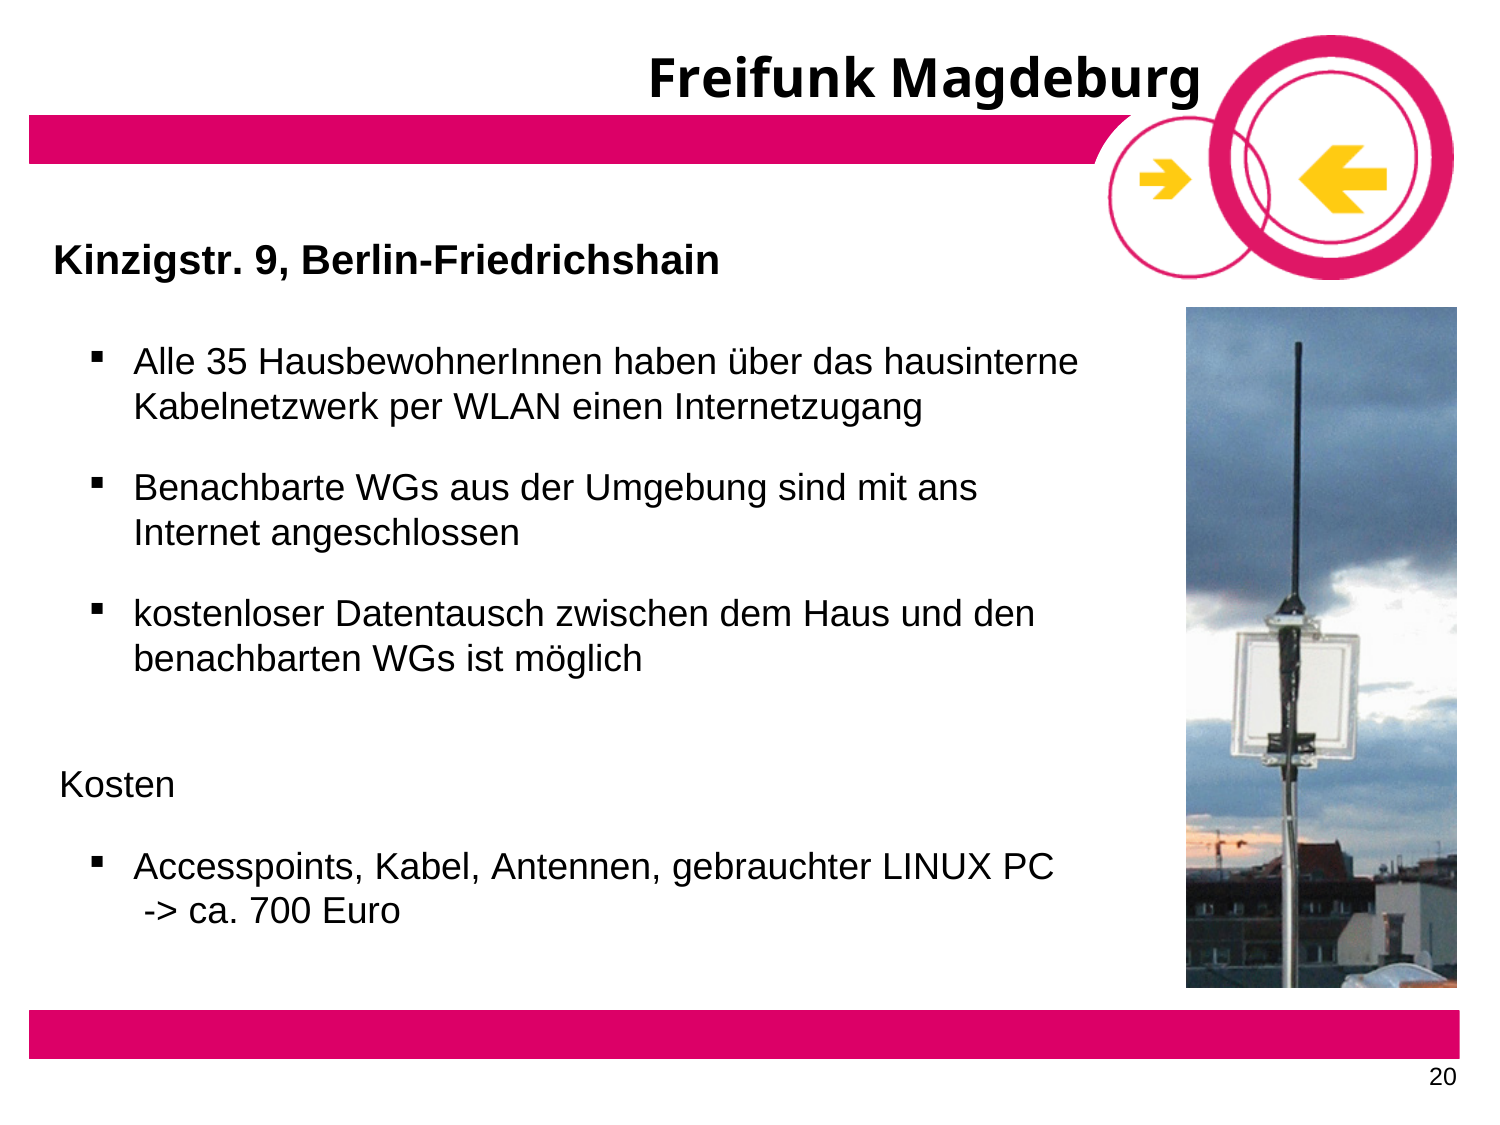

Kinzigstr. 9, Berlin-Friedrichshain
Alle 35 HausbewohnerInnen haben über das hausinterne Kabelnetzwerk per WLAN einen Internetzugang
Benachbarte WGs aus der Umgebung sind mit ans Internet angeschlossen
kostenloser Datentausch zwischen dem Haus und den benachbarten WGs ist möglich
Kosten
Accesspoints, Kabel, Antennen, gebrauchter LINUX PC
 -> ca. 700 Euro
20